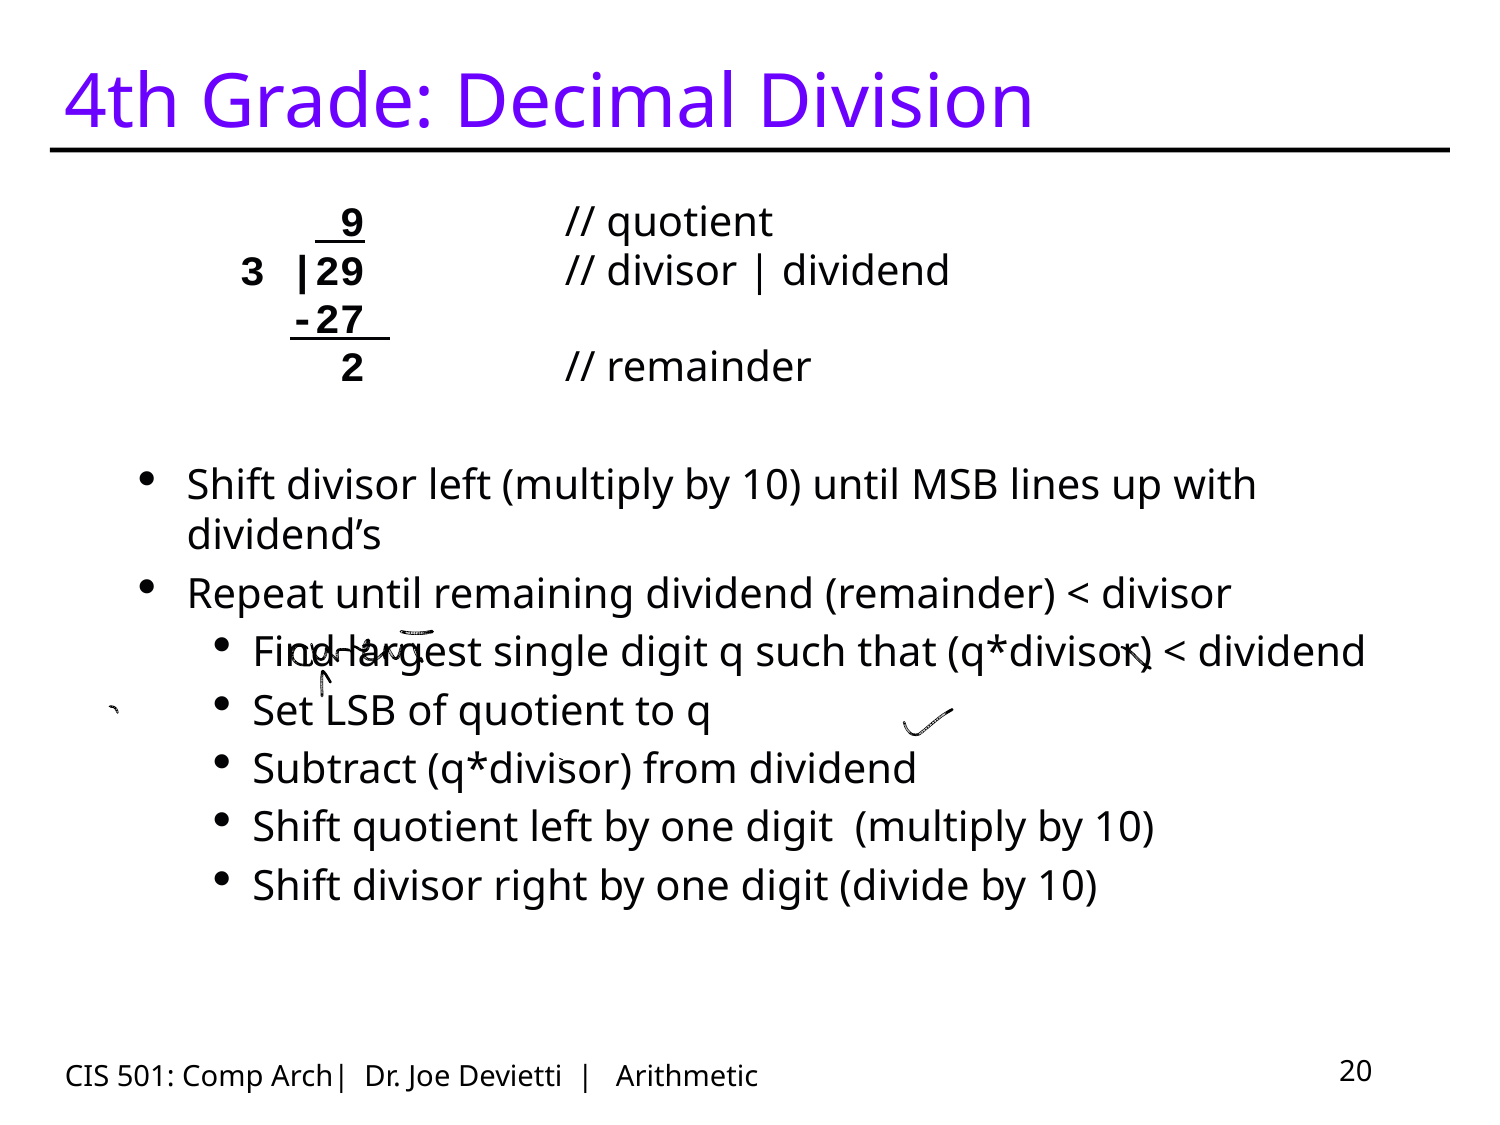

4th Grade: Decimal Division
 9 // quotient
 3 |29 // divisor | dividend
 -27
 2 // remainder
Shift divisor left (multiply by 10) until MSB lines up with dividend’s
Repeat until remaining dividend (remainder) < divisor
Find largest single digit q such that (q*divisor) < dividend
Set LSB of quotient to q
Subtract (q*divisor) from dividend
Shift quotient left by one digit (multiply by 10)
Shift divisor right by one digit (divide by 10)
CIS 501: Comp Arch| Dr. Joe Devietti | Arithmetic